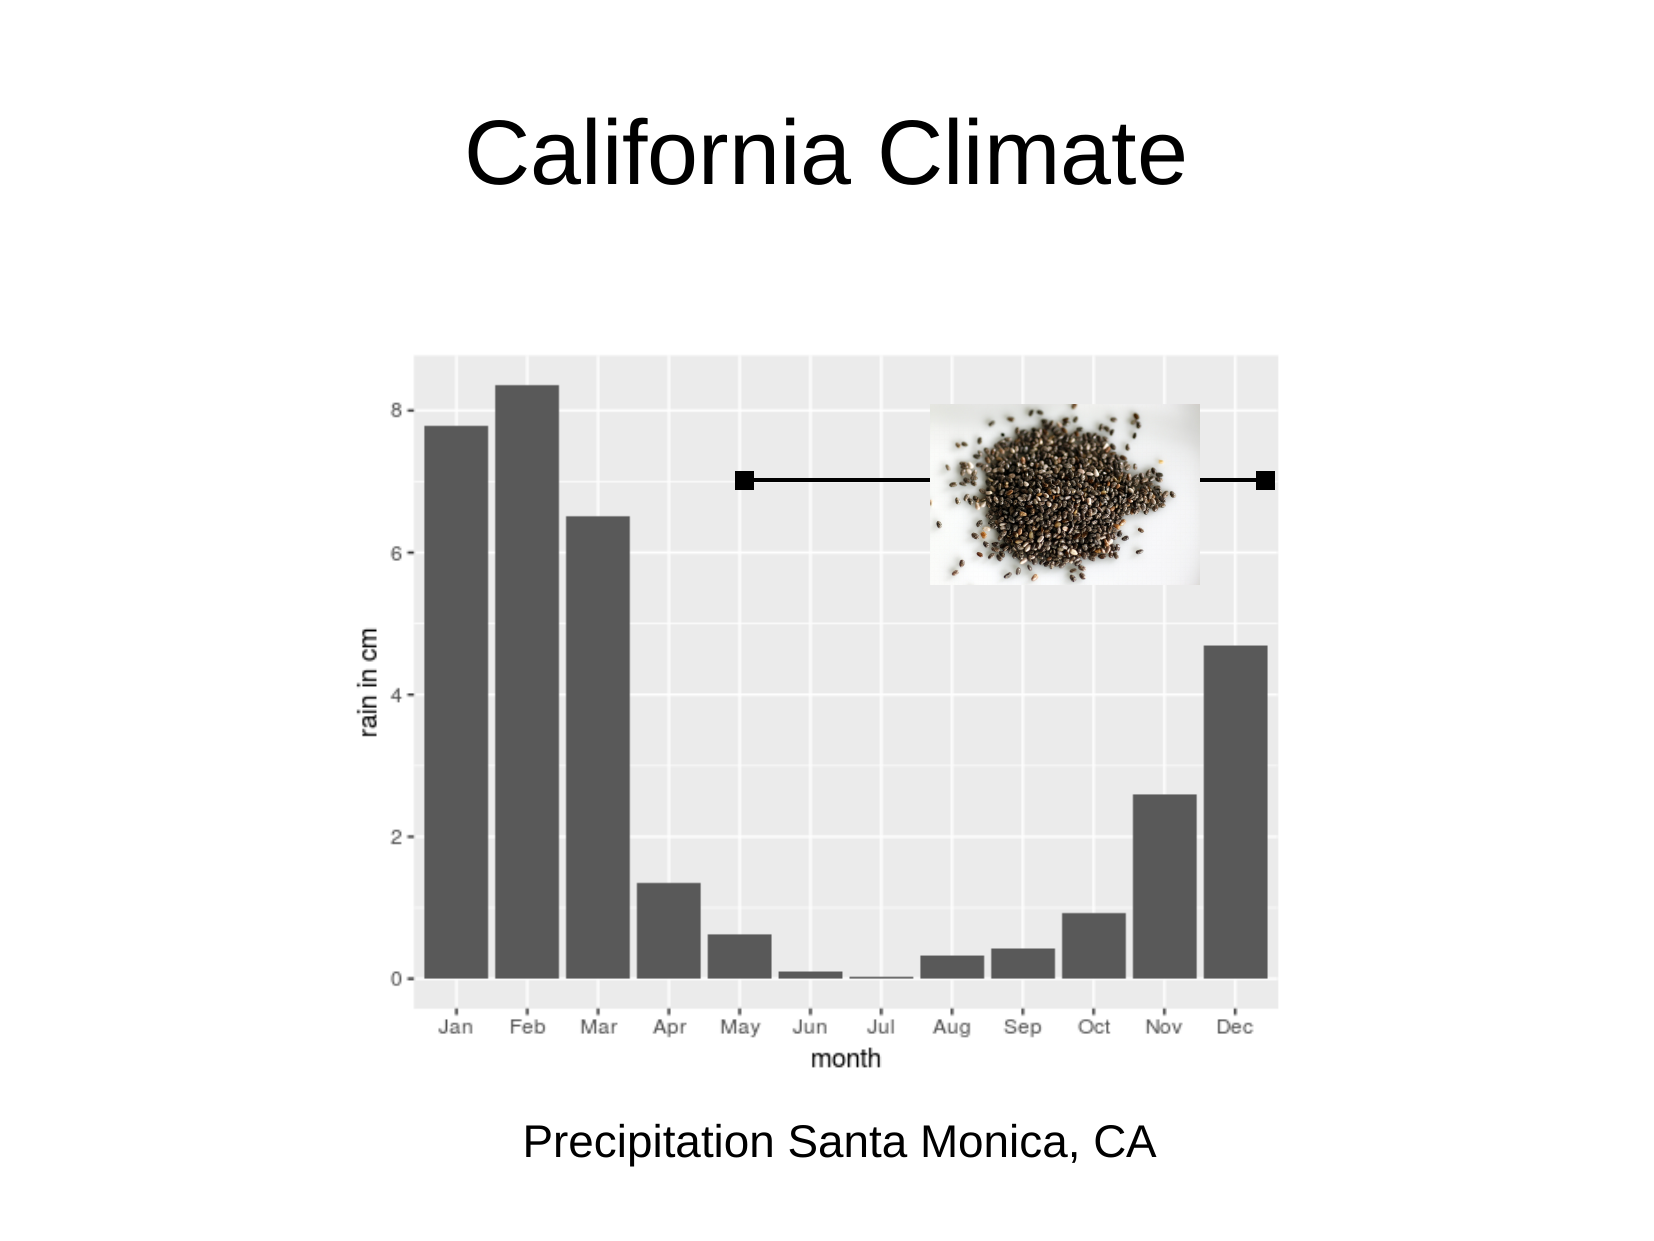

# California Climate
Precipitation Santa Monica, CA